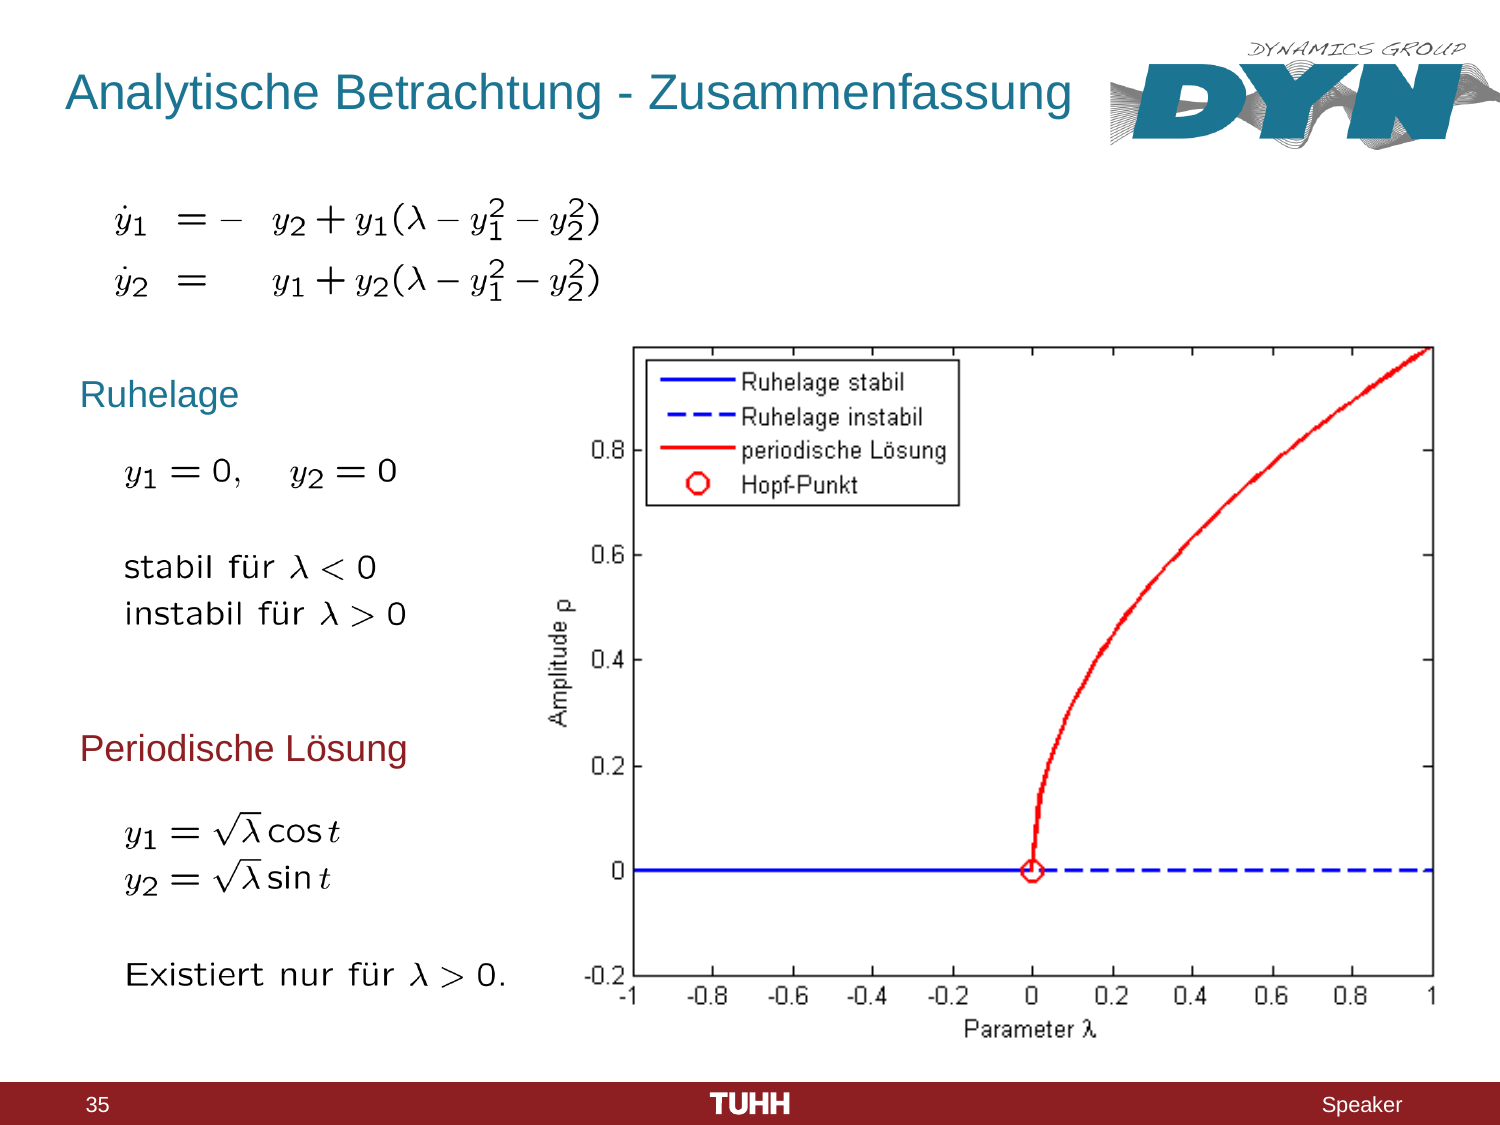

# Analytische Betrachtung - Zusammenfassung
Ruhelage
Periodische Lösung